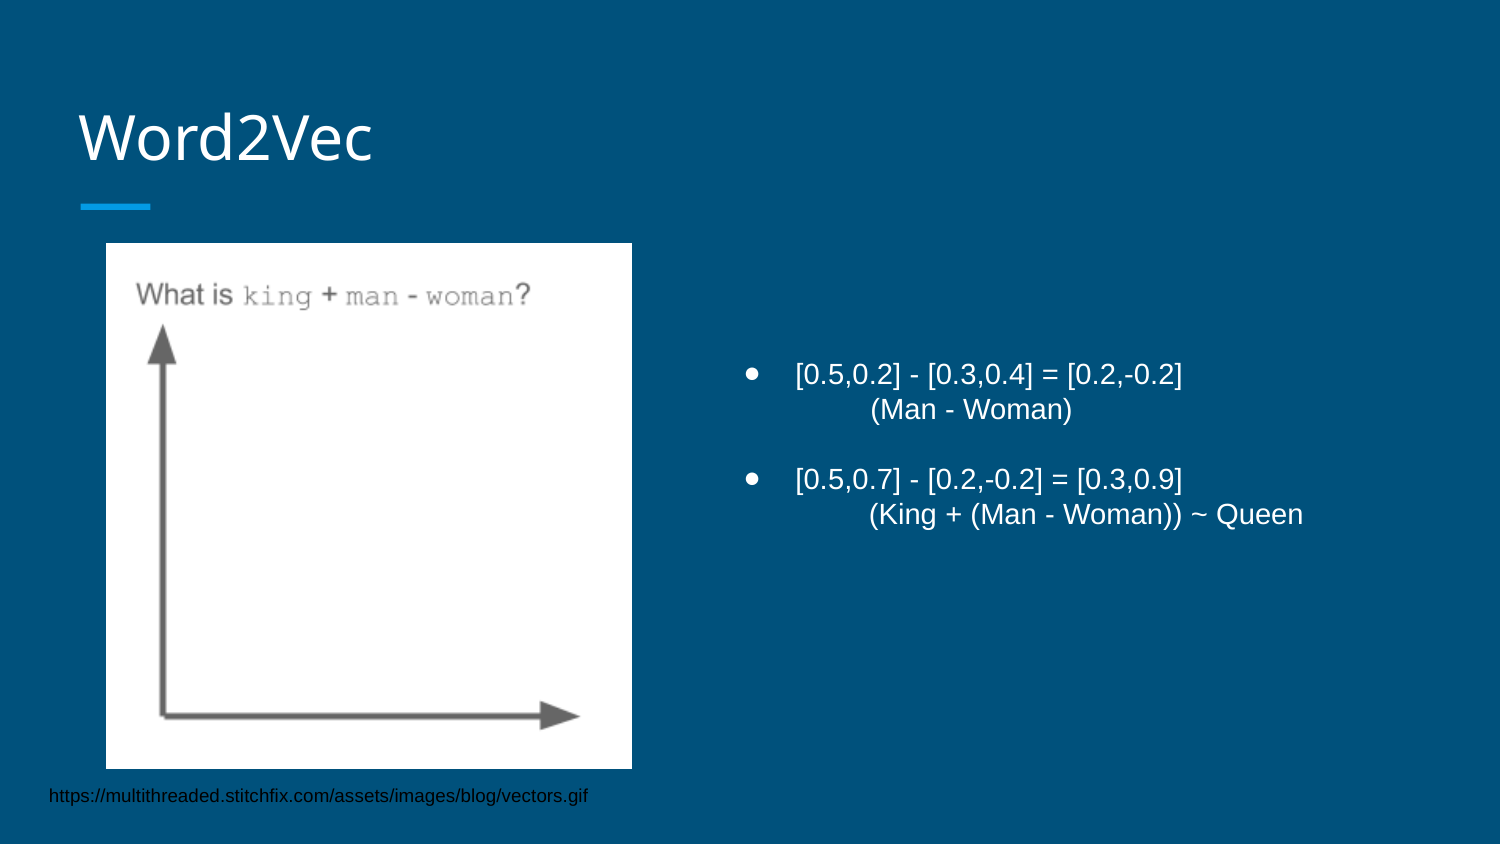

# Word2Vec
[0.5,0.2] - [0.3,0.4] = [0.2,-0.2]
(Man - Woman)
[0.5,0.7] - [0.2,-0.2] = [0.3,0.9]
 (King + (Man - Woman)) ~ Queen
https://multithreaded.stitchfix.com/assets/images/blog/vectors.gif